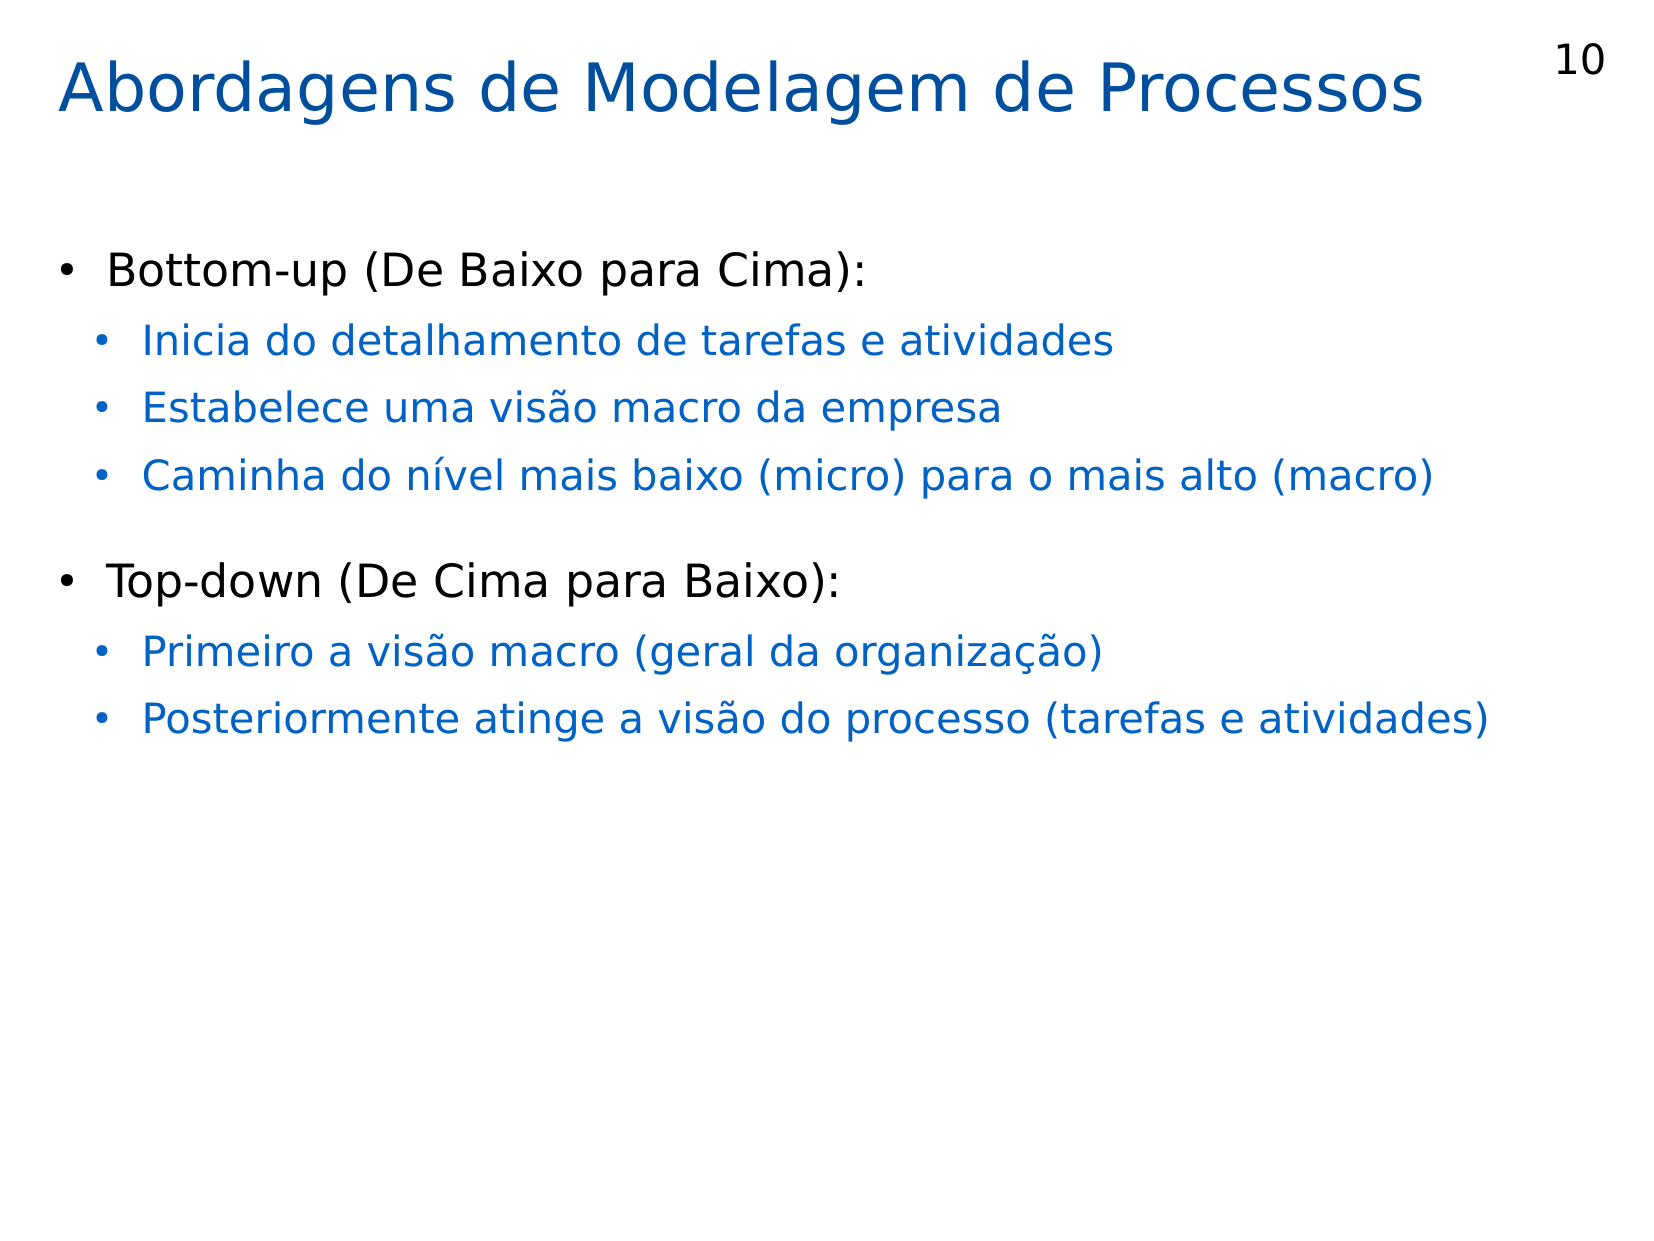

# Abordagens de Modelagem de Processos
10
Bottom-up (De Baixo para Cima):
Inicia do detalhamento de tarefas e atividades
Estabelece uma visão macro da empresa
Caminha do nível mais baixo (micro) para o mais alto (macro)
Top-down (De Cima para Baixo):
Primeiro a visão macro (geral da organização)
Posteriormente atinge a visão do processo (tarefas e atividades)